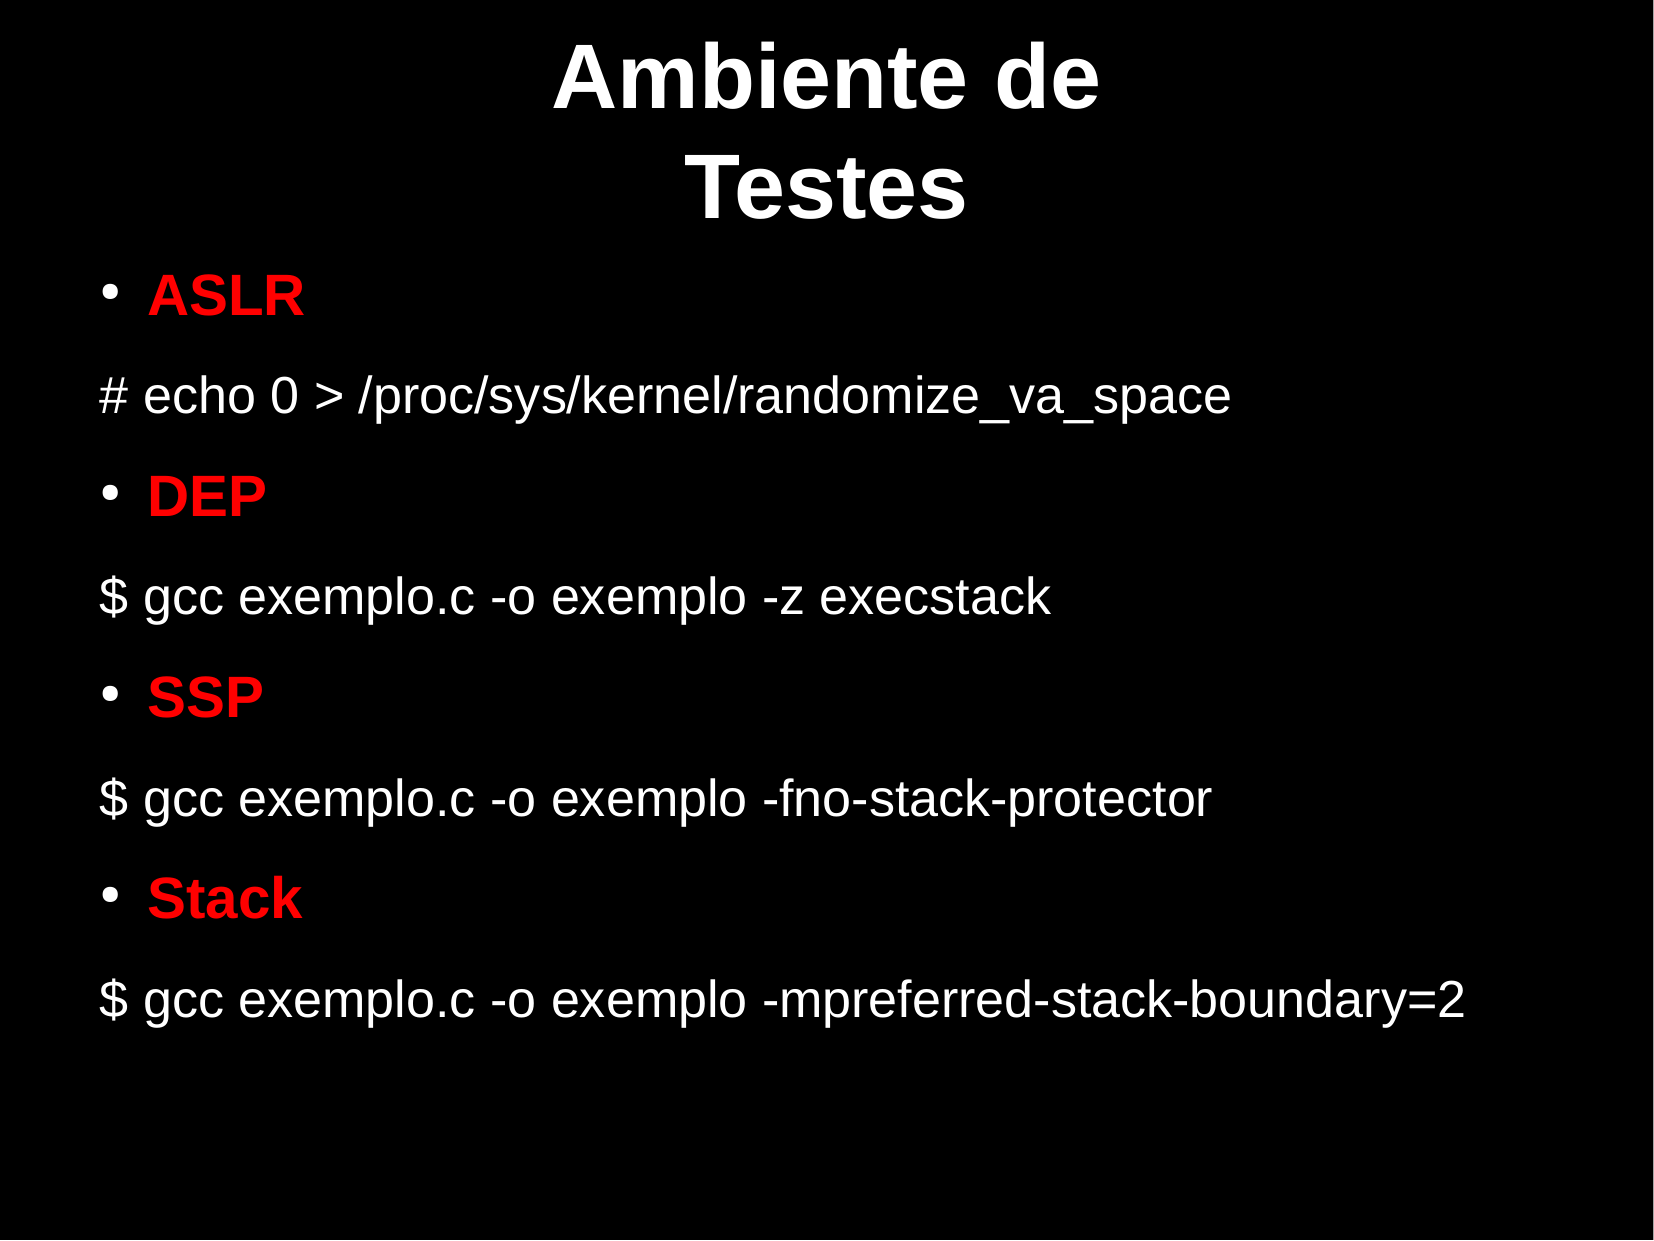

# Ambiente de Testes
ASLR
# echo 0 > /proc/sys/kernel/randomize_va_space
DEP
$ gcc exemplo.c -o exemplo -z execstack
SSP
$ gcc exemplo.c -o exemplo -fno-stack-protector
Stack
$ gcc exemplo.c -o exemplo -mpreferred-stack-boundary=2